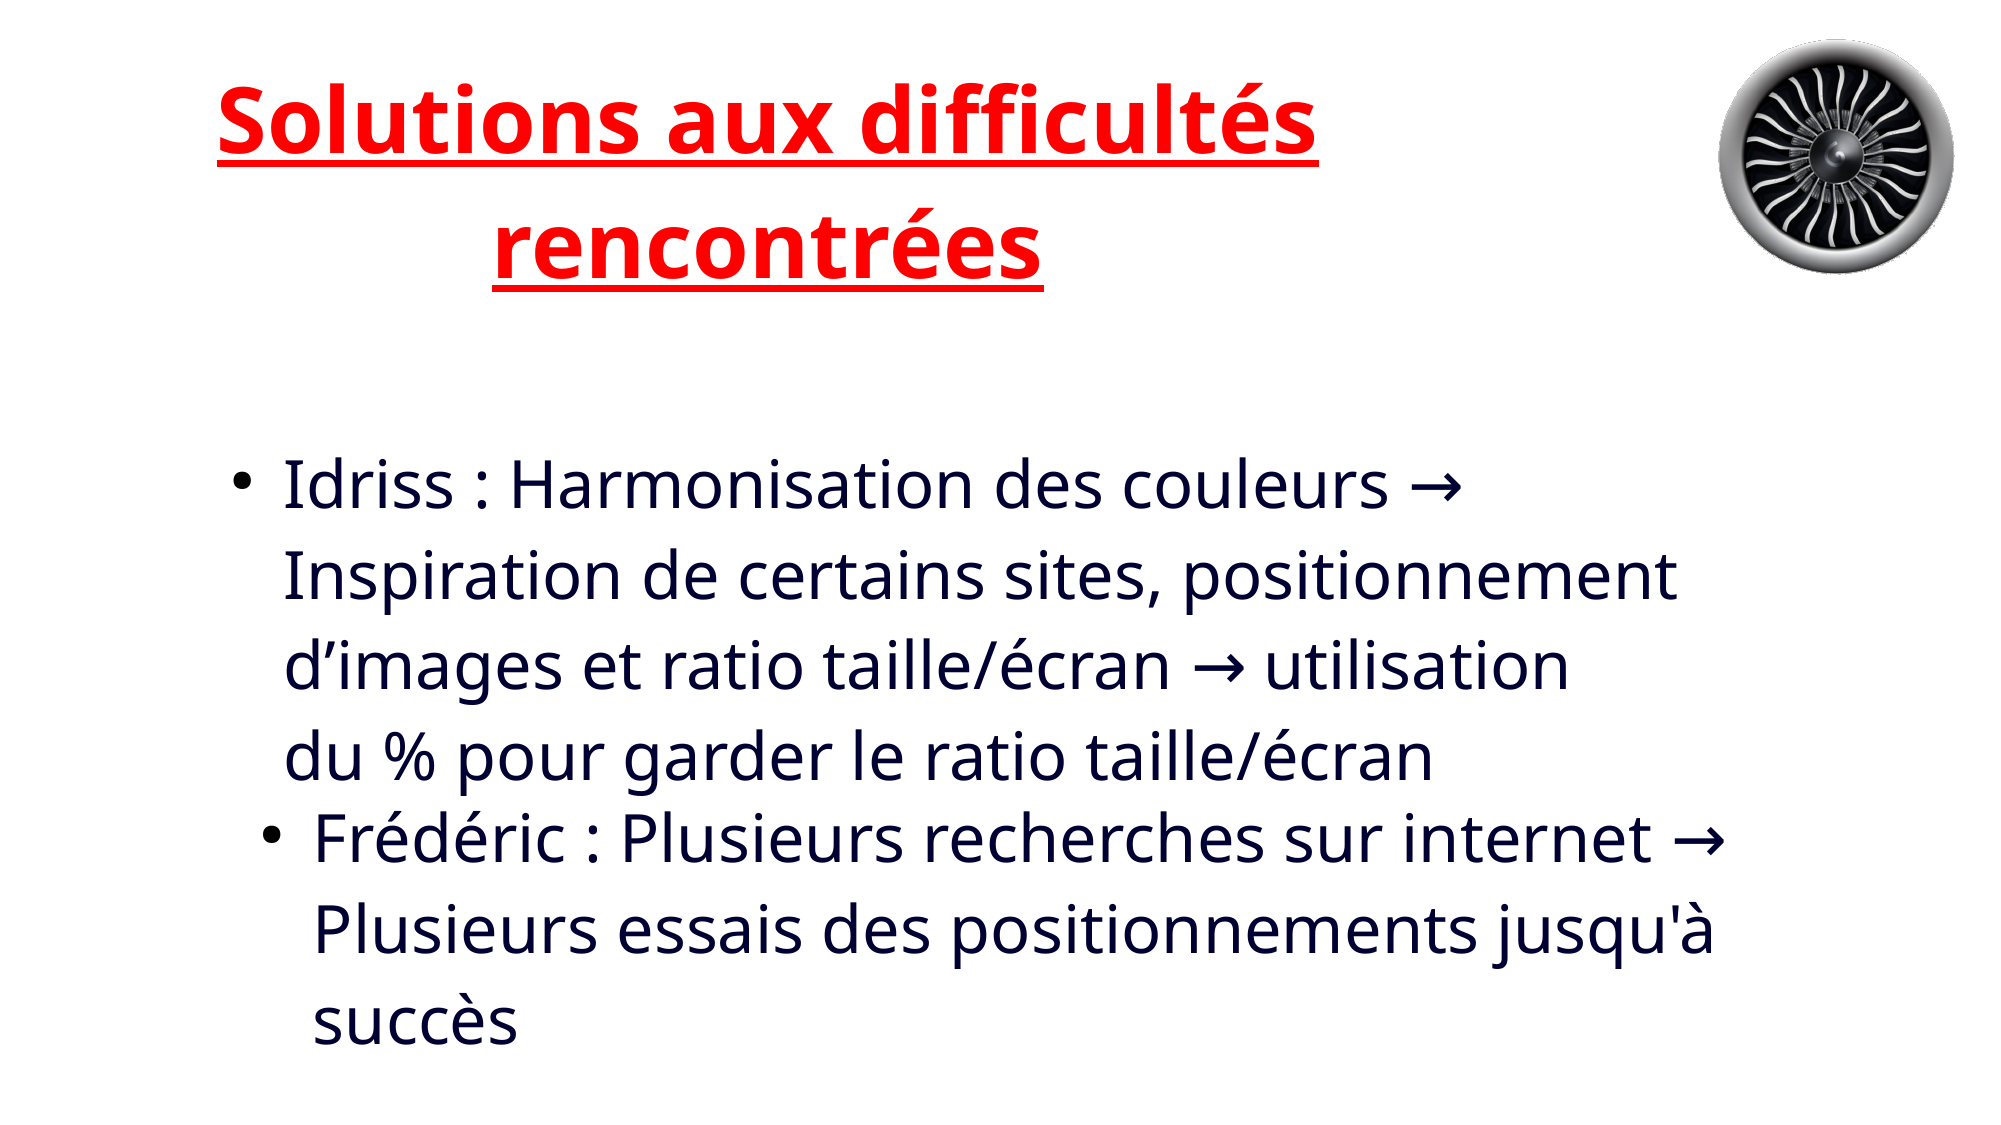

# Solutions aux difficultés rencontrées
Idriss : Harmonisation des couleurs → Inspiration de certains sites, positionnement d’images et ratio taille/écran → utilisation du % pour garder le ratio taille/écran
Frédéric : Plusieurs recherches sur internet → Plusieurs essais des positionnements jusqu'à succès